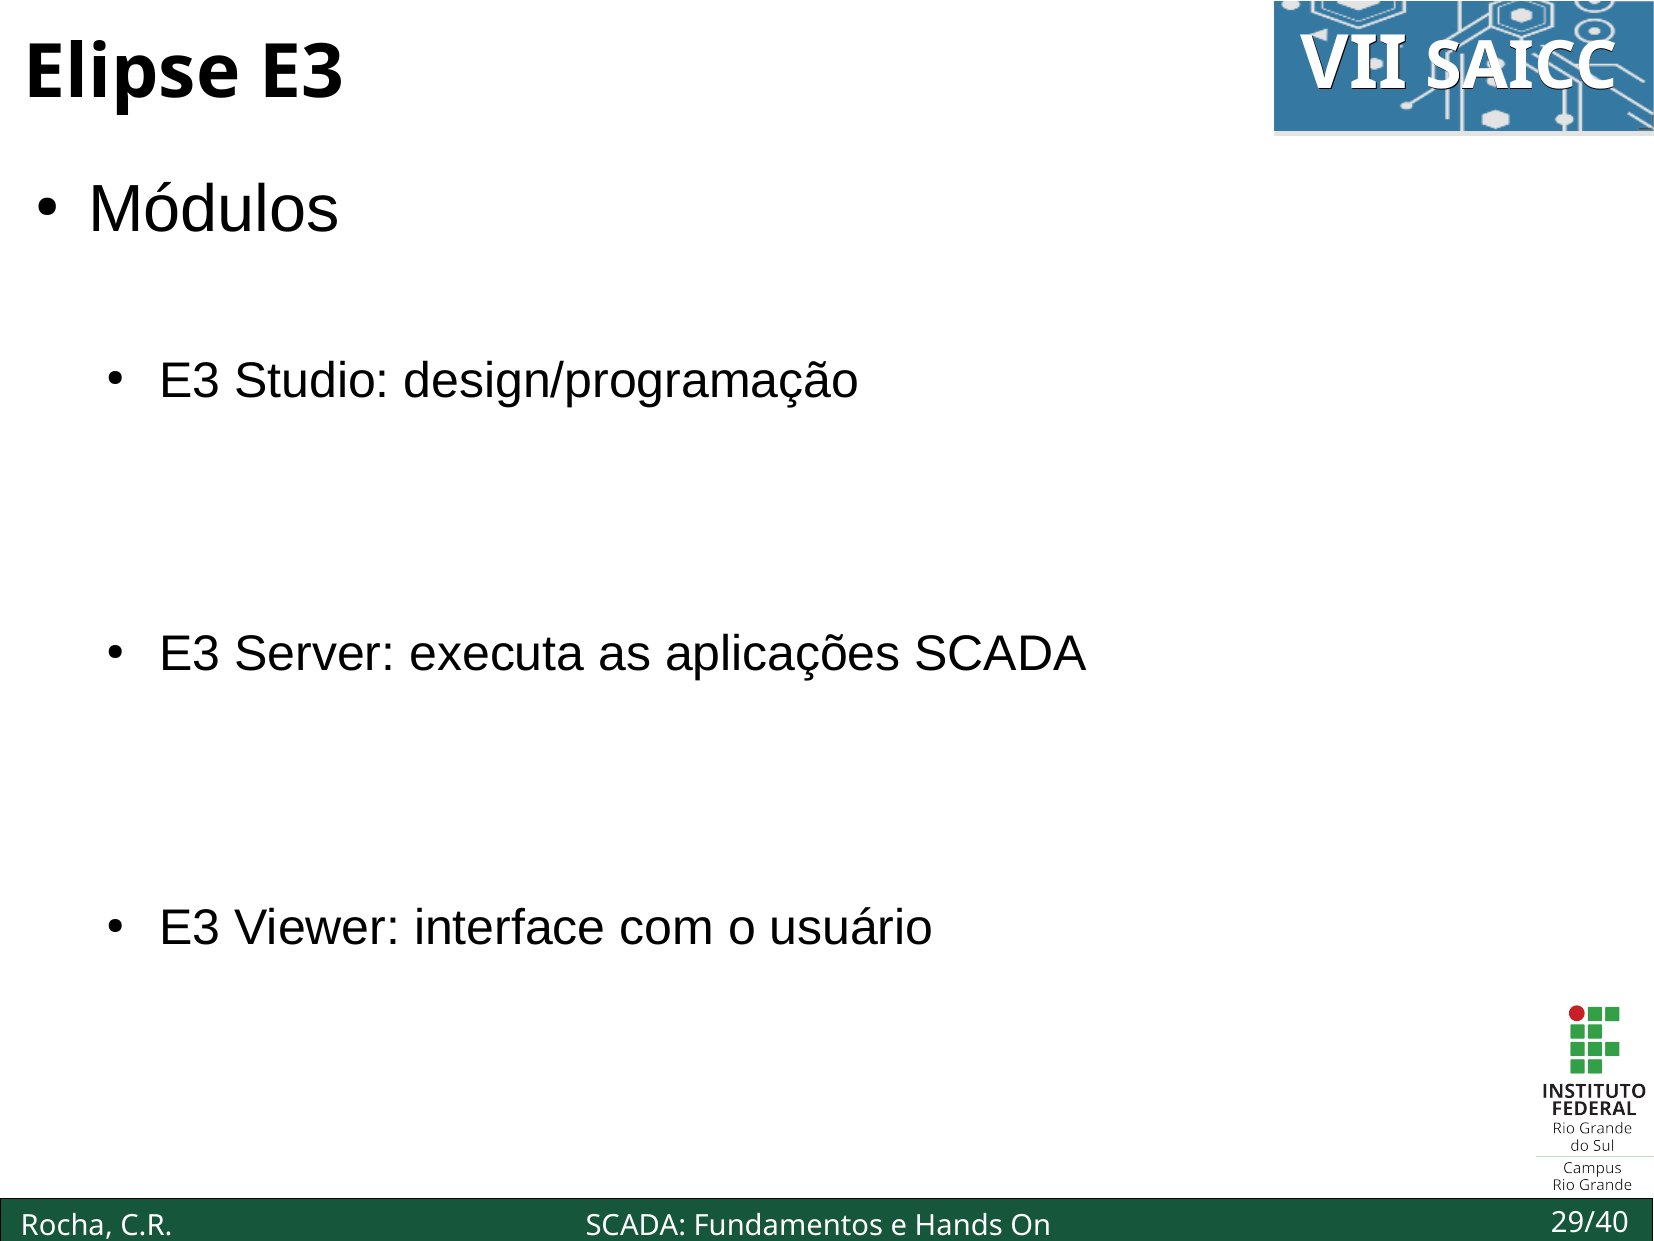

# Elipse E3
Módulos
E3 Studio: design/programação
E3 Server: executa as aplicações SCADA
E3 Viewer: interface com o usuário